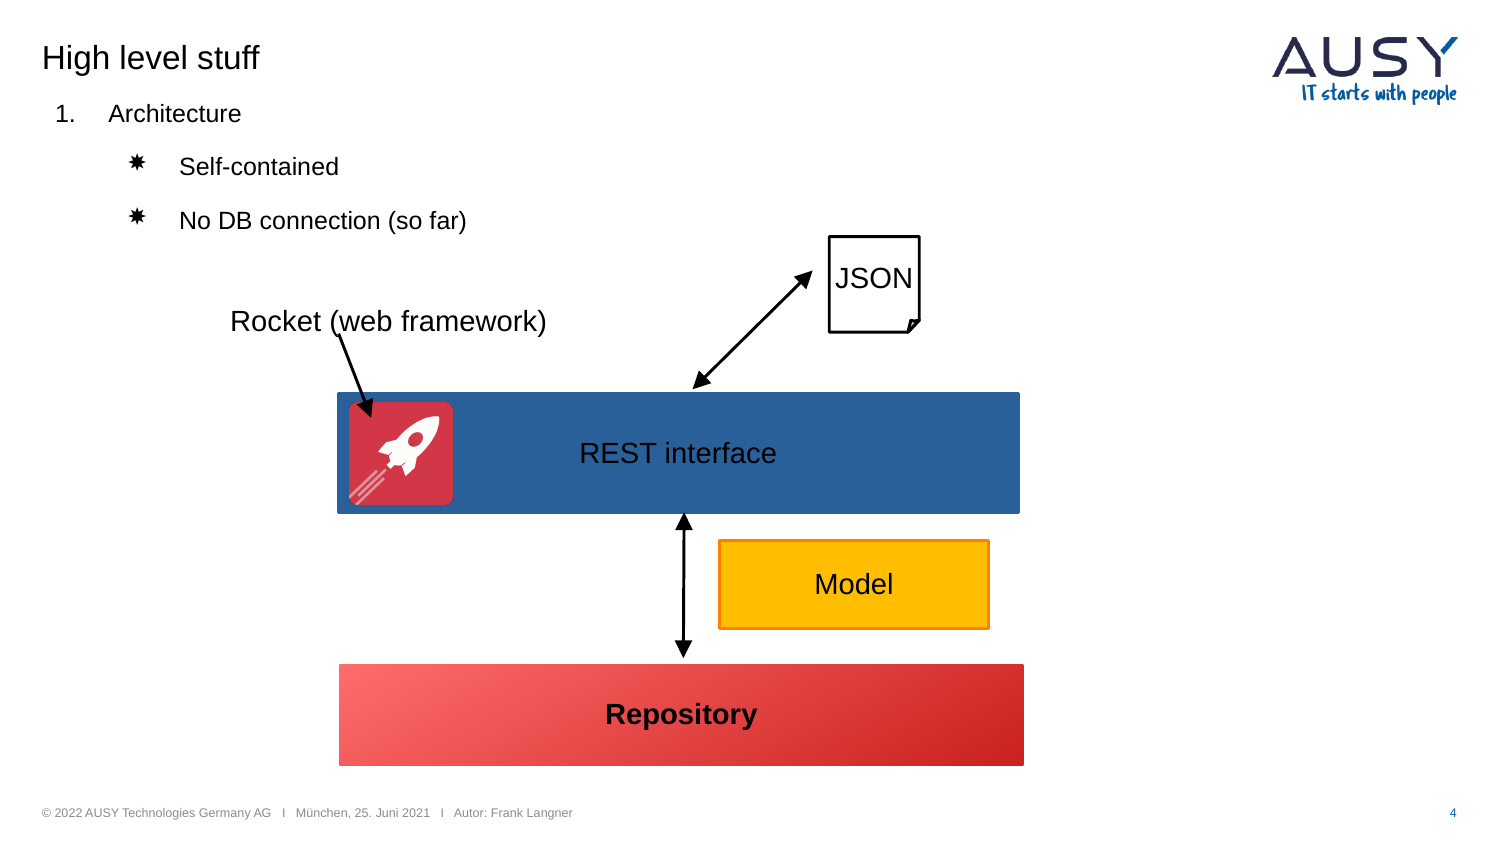

# High level stuff
Architecture
Self-contained
No DB connection (so far)
JSON
Rocket (web framework)
REST interface
Model
Repository
© 2022 AUSY Technologies Germany AG I München, 25. Juni 2021 I Autor: Frank Langner